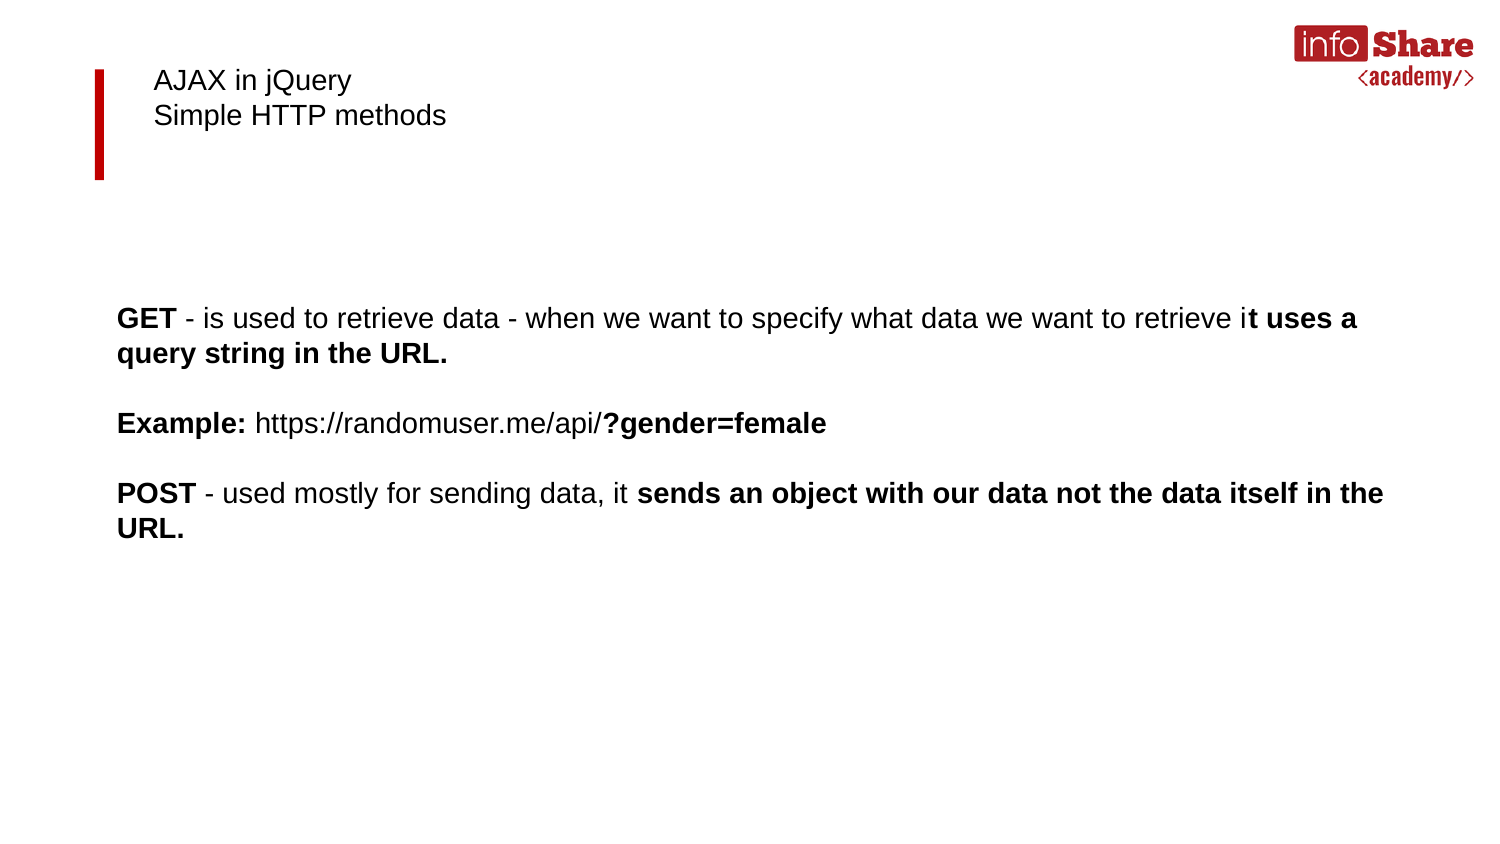

# AJAX in jQuery Simple HTTP methods
GET - is used to retrieve data - when we want to specify what data we want to retrieve it uses a query string in the URL.
Example: https://randomuser.me/api/?gender=female
POST - used mostly for sending data, it sends an object with our data not the data itself in the URL.